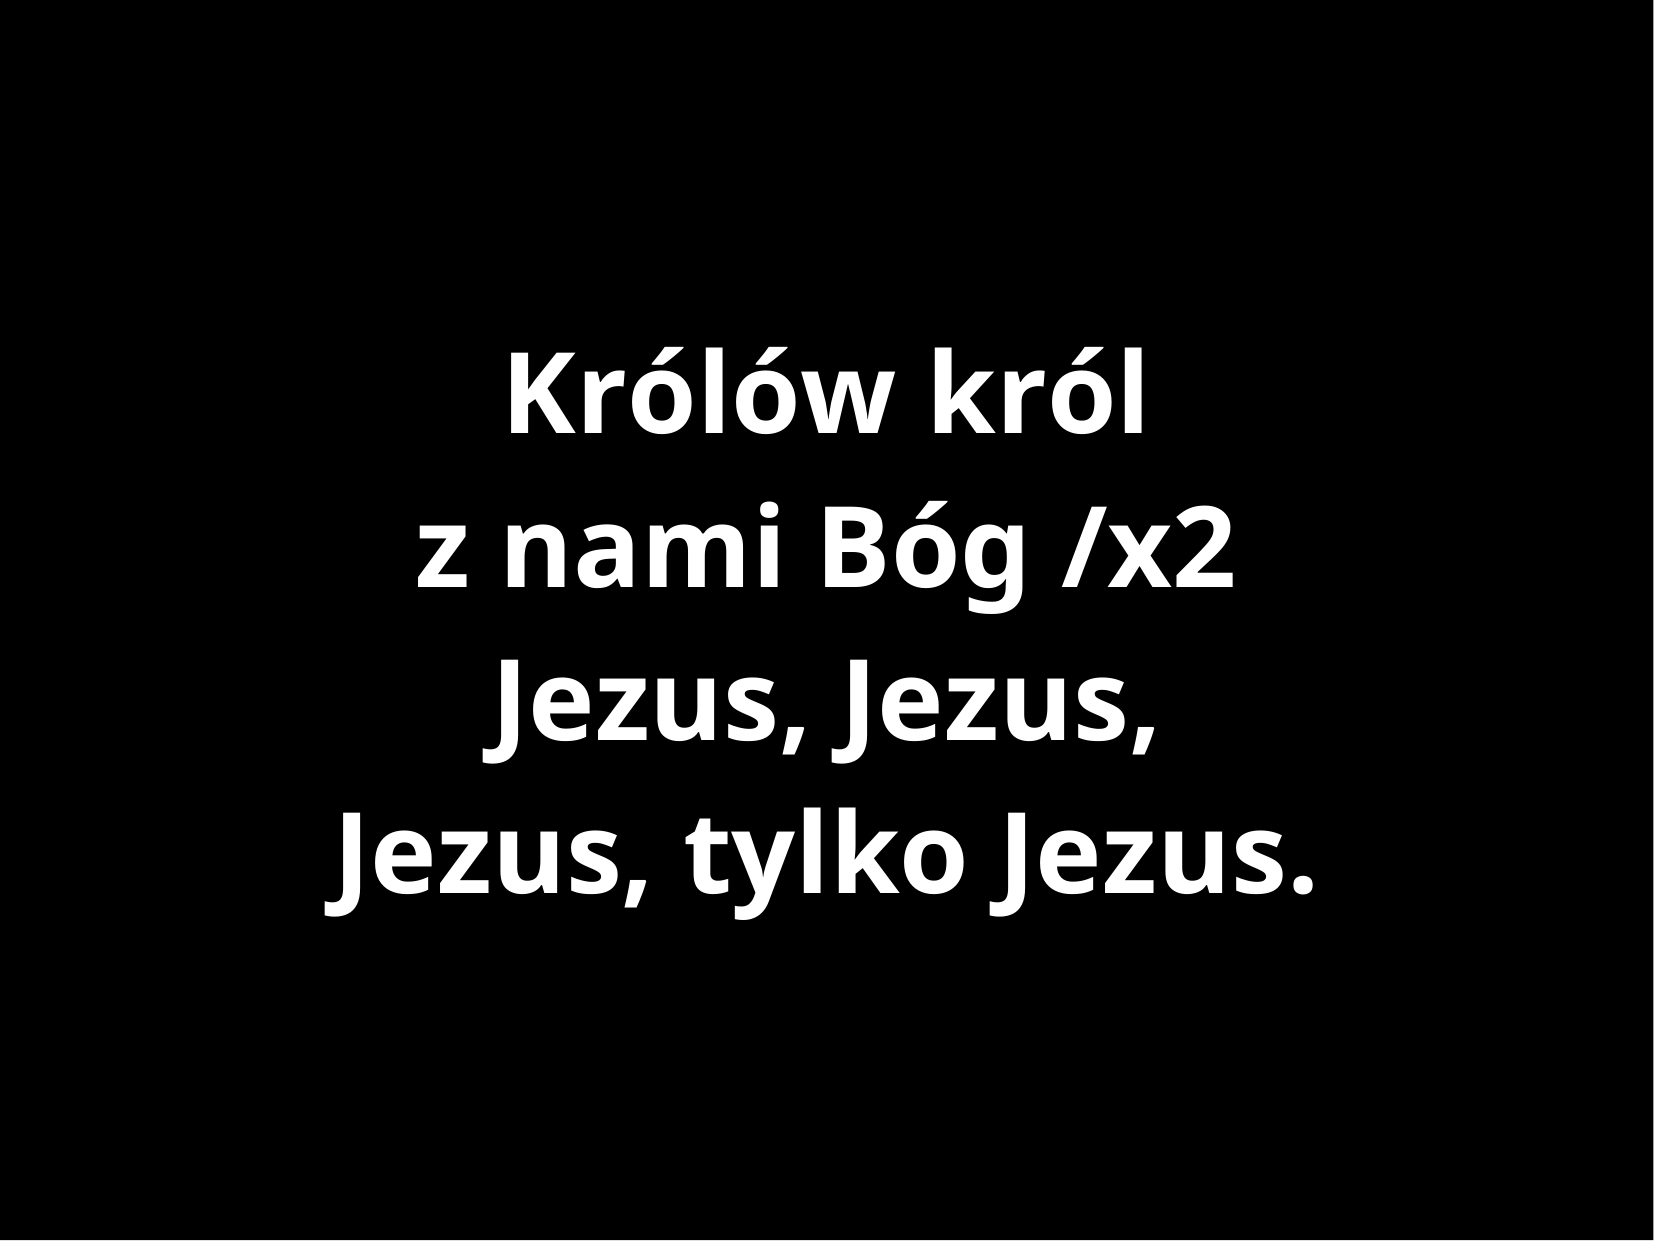

# Królów król z nami Bóg /x2 Jezus, Jezus, Jezus, tylko Jezus.